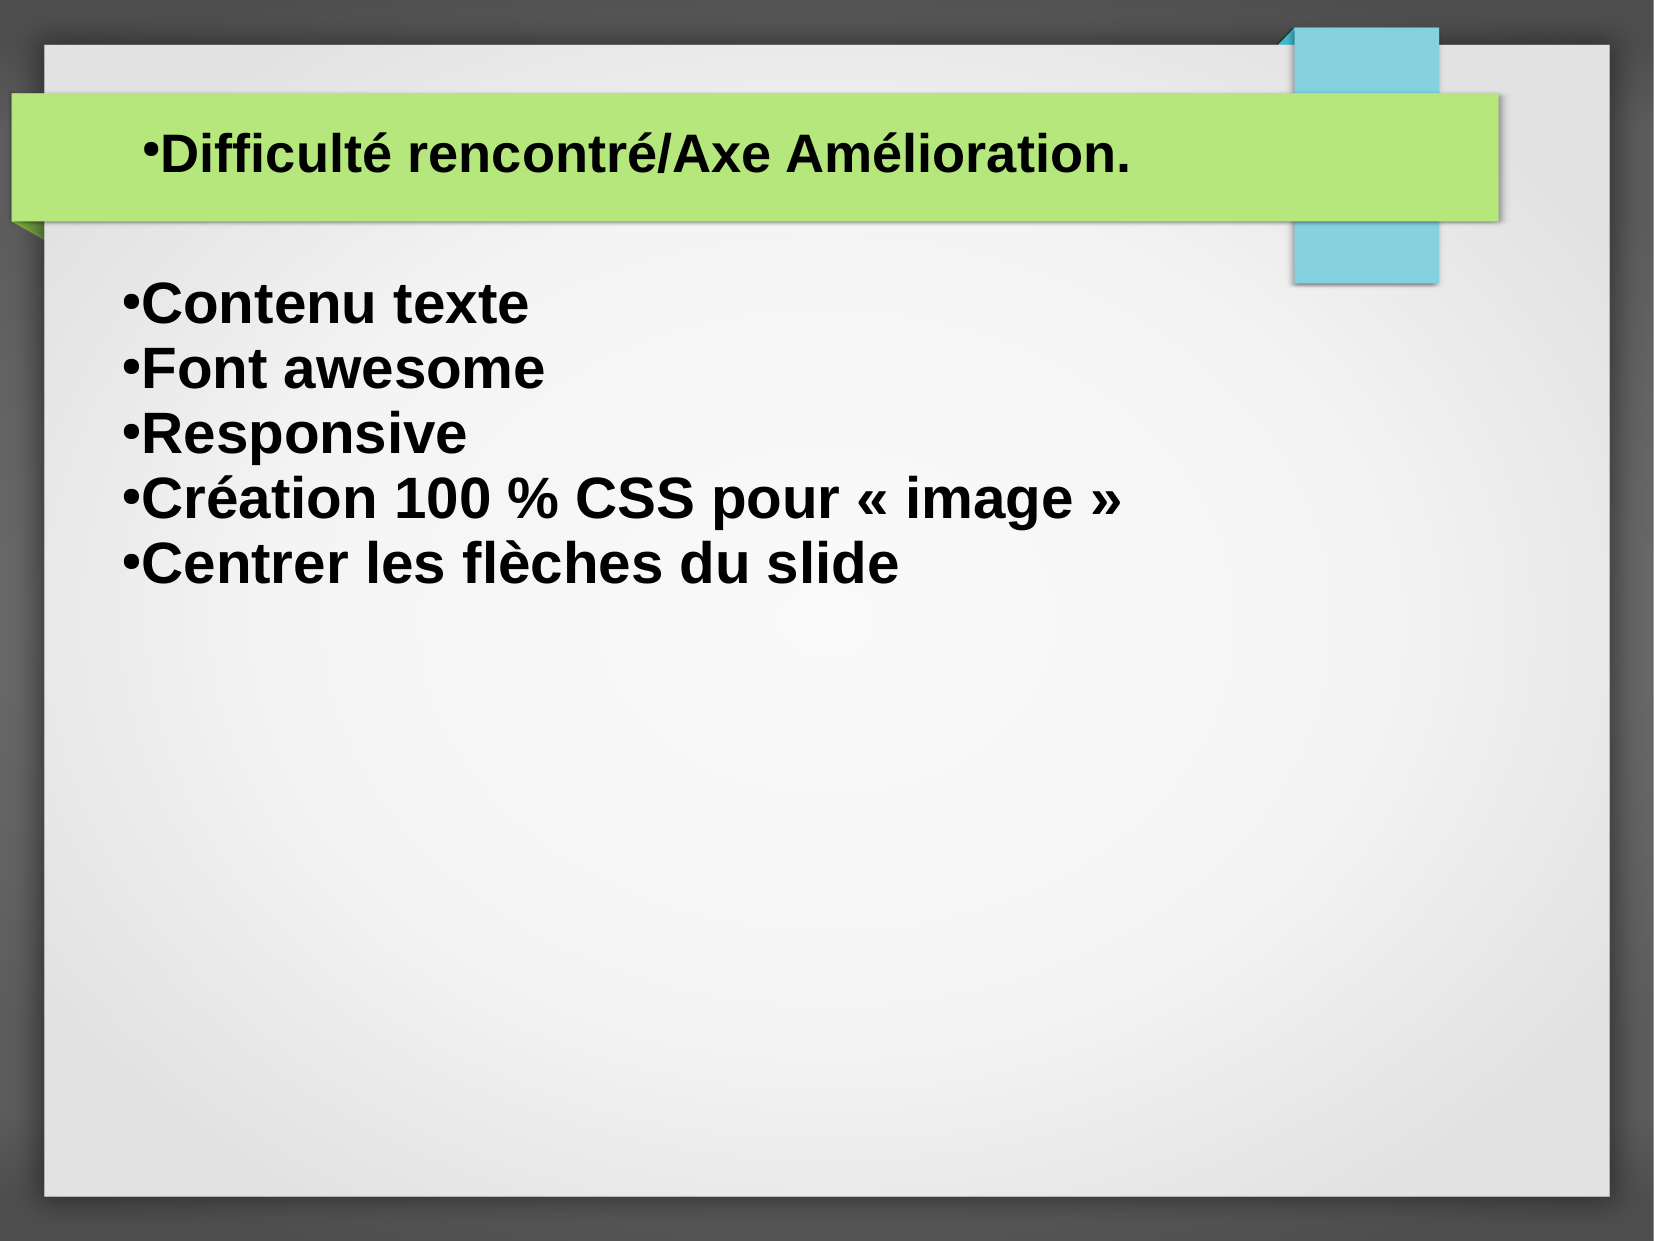

Difficulté rencontré/Axe Amélioration.
Contenu texte
Font awesome
Responsive
Création 100 % CSS pour « image »
Centrer les flèches du slide